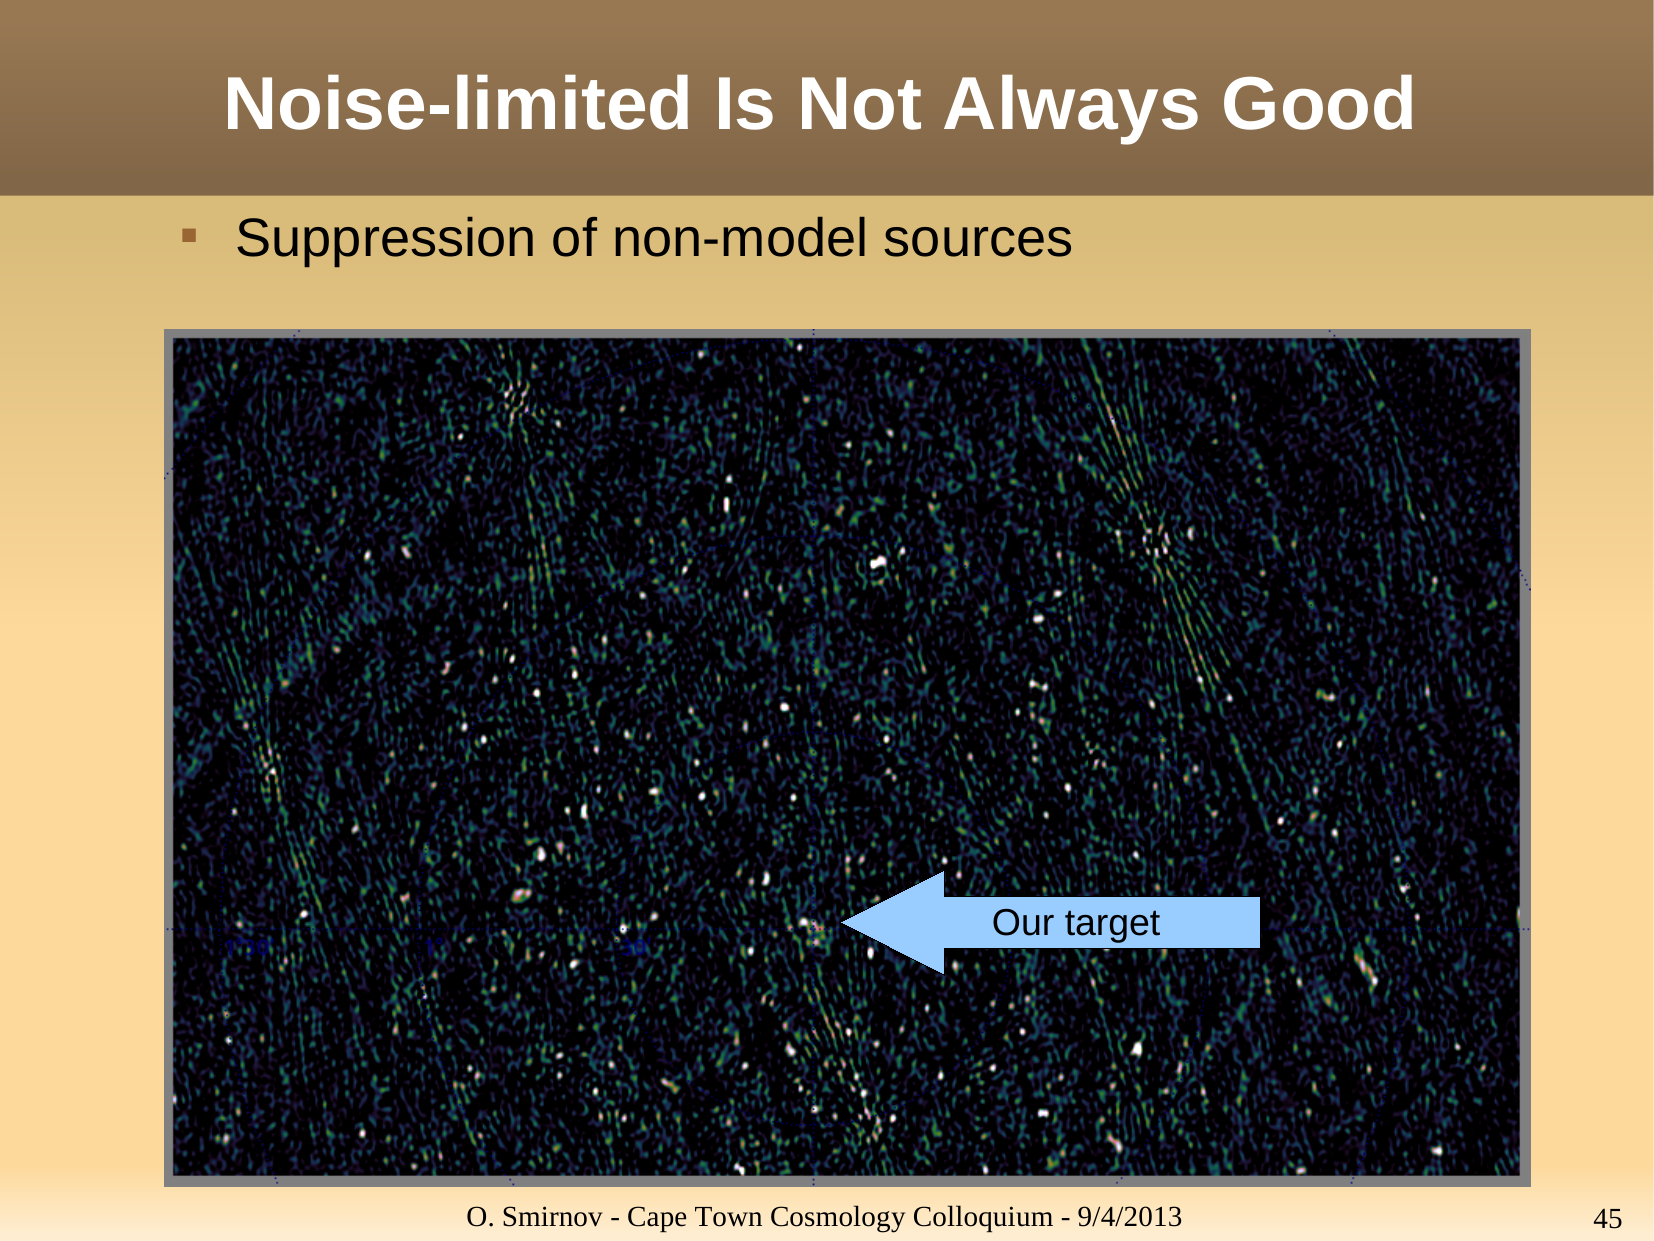

# Noise-limited Is Not Always Good
Suppression of non-model sources
Our target
O. Smirnov - Cape Town Cosmology Colloquium - 9/4/2013
45